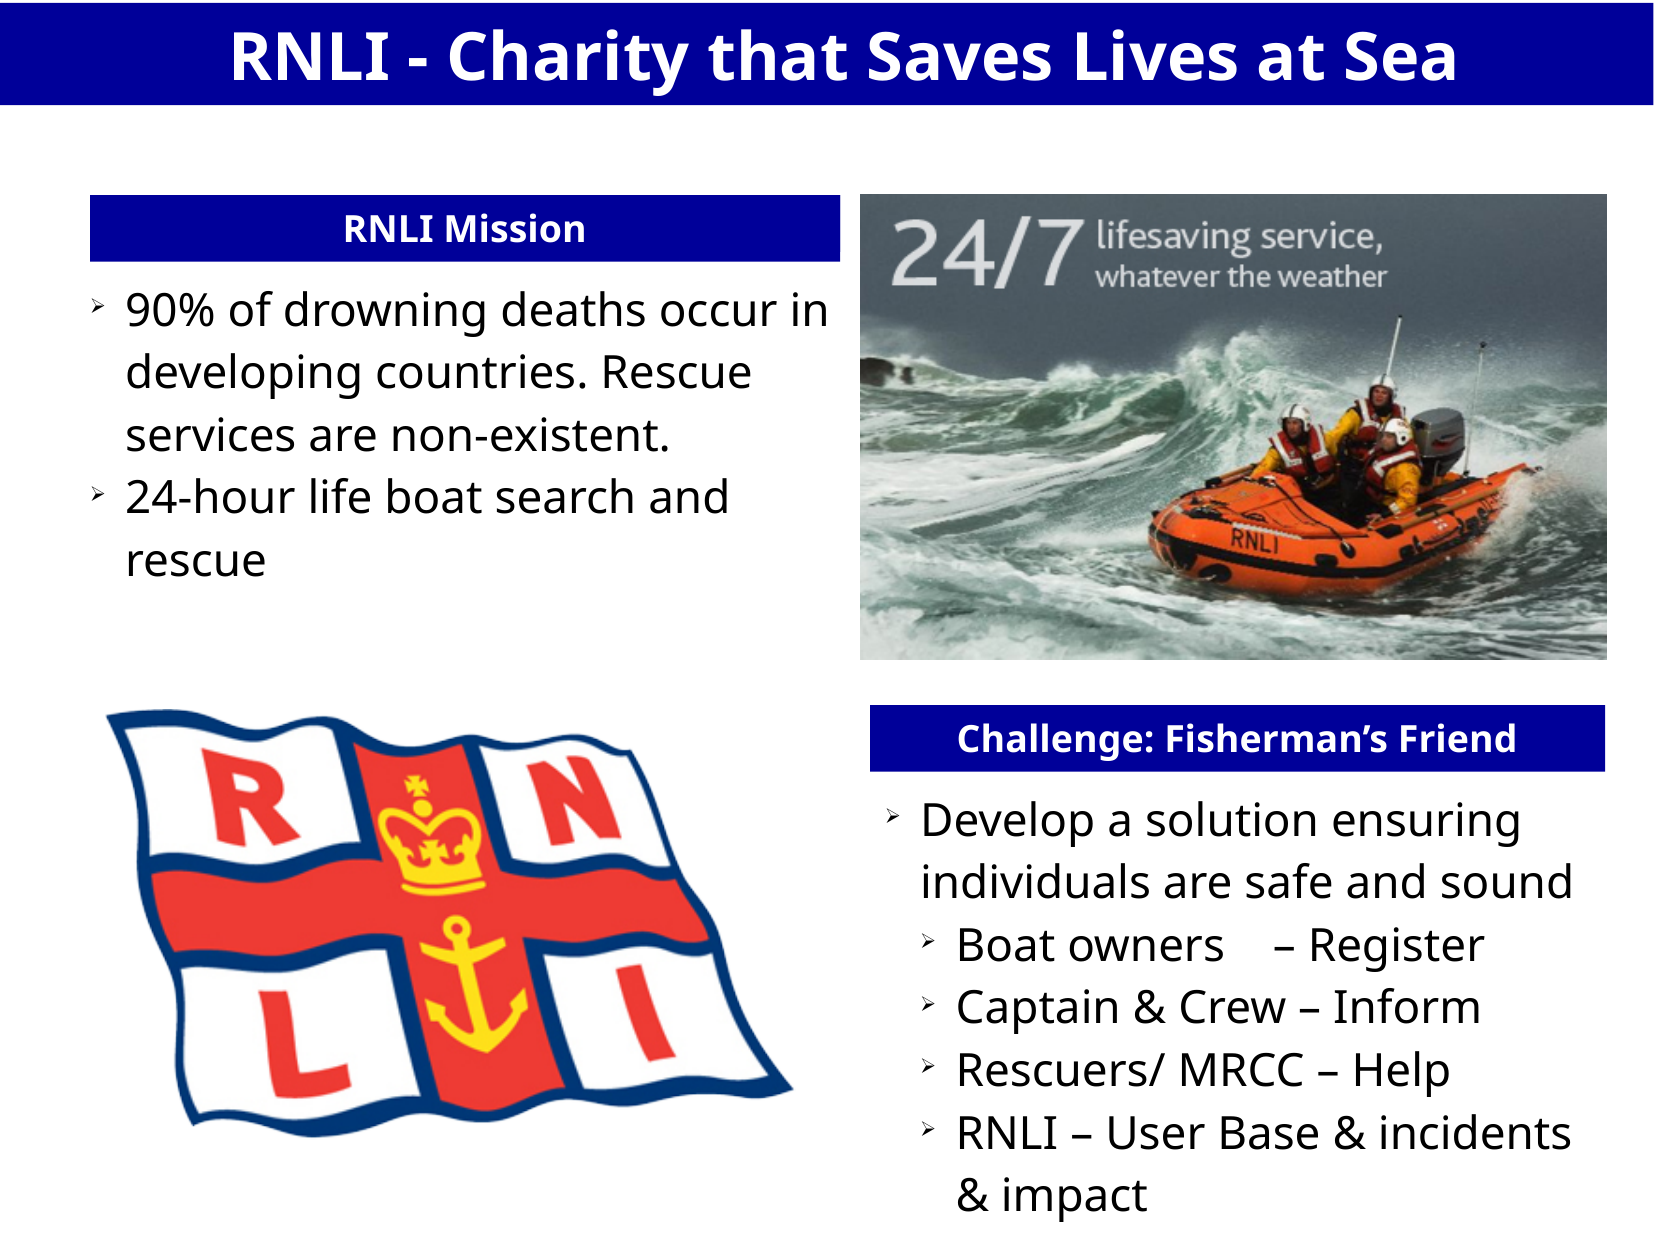

# RNLI - Charity that Saves Lives at Sea
RNLI Mission
RNLI Mission
90% of drowning deaths occur in developing countries. Rescue services are non-existent.
24-hour life boat search and rescue
Challenge: Fisherman’s Friend
Develop a solution ensuring individuals are safe and sound
Boat owners – Register
Captain & Crew – Inform
Rescuers/ MRCC – Help
RNLI – User Base & incidents & impact